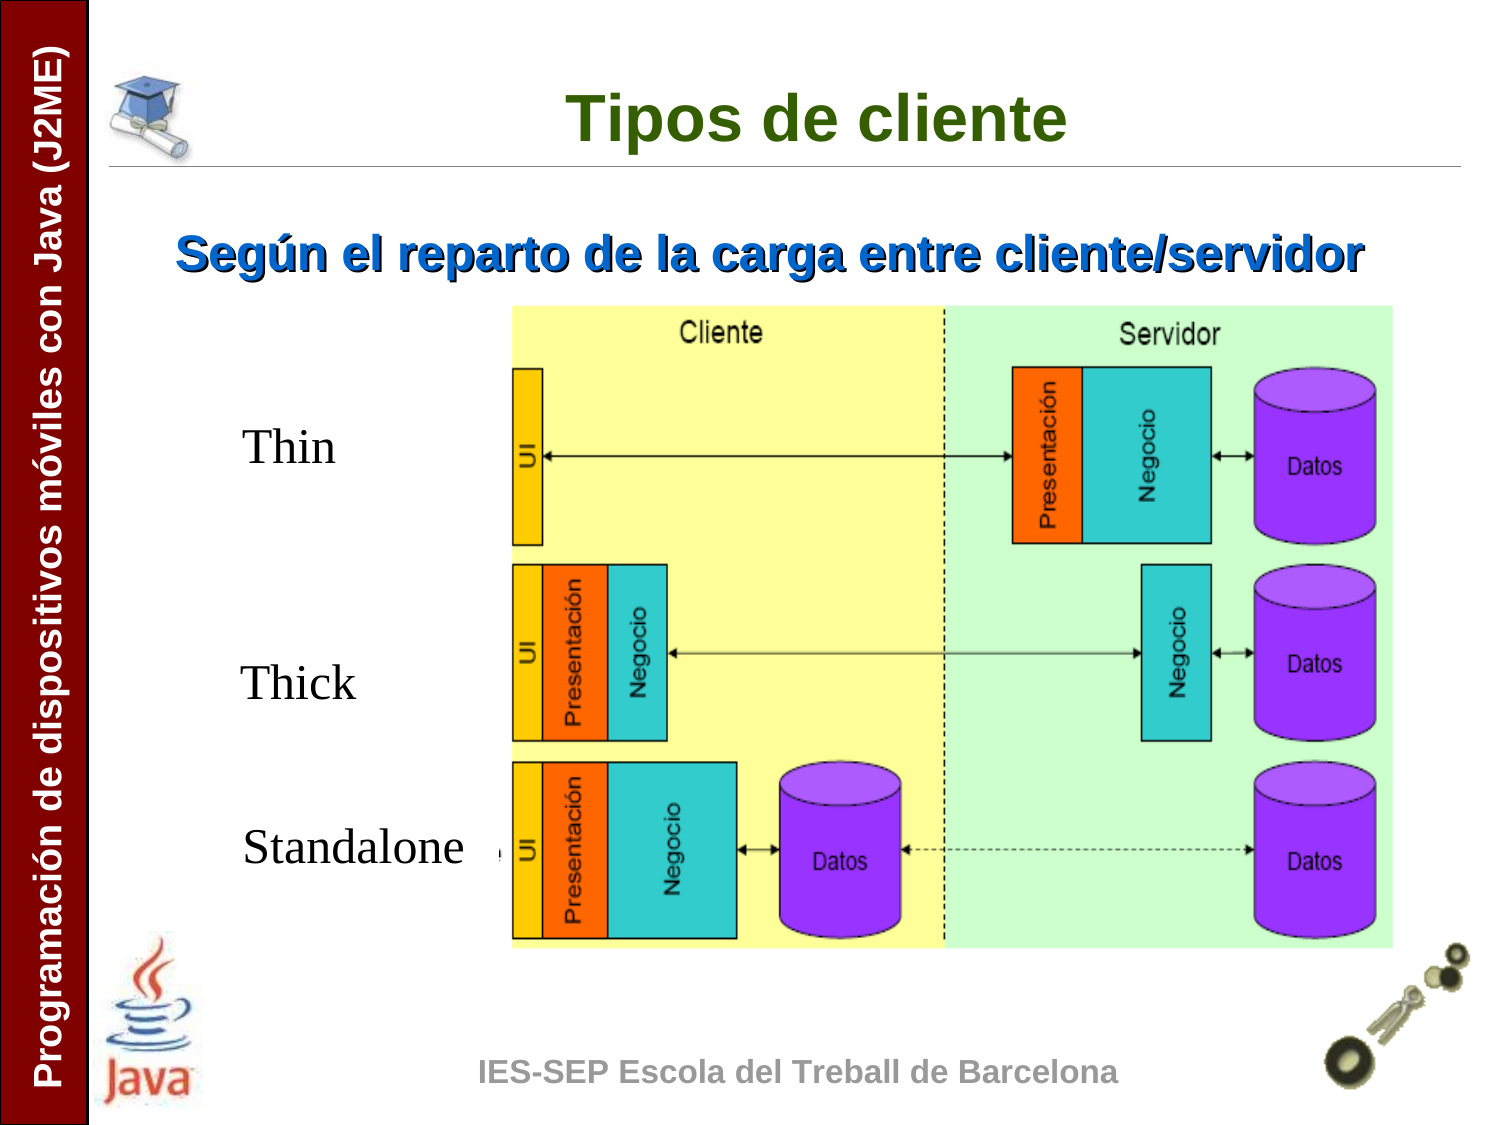

# Tipos de cliente
Según el reparto de la carga entre cliente/servidor
 Thin
 Thick
 Standalone